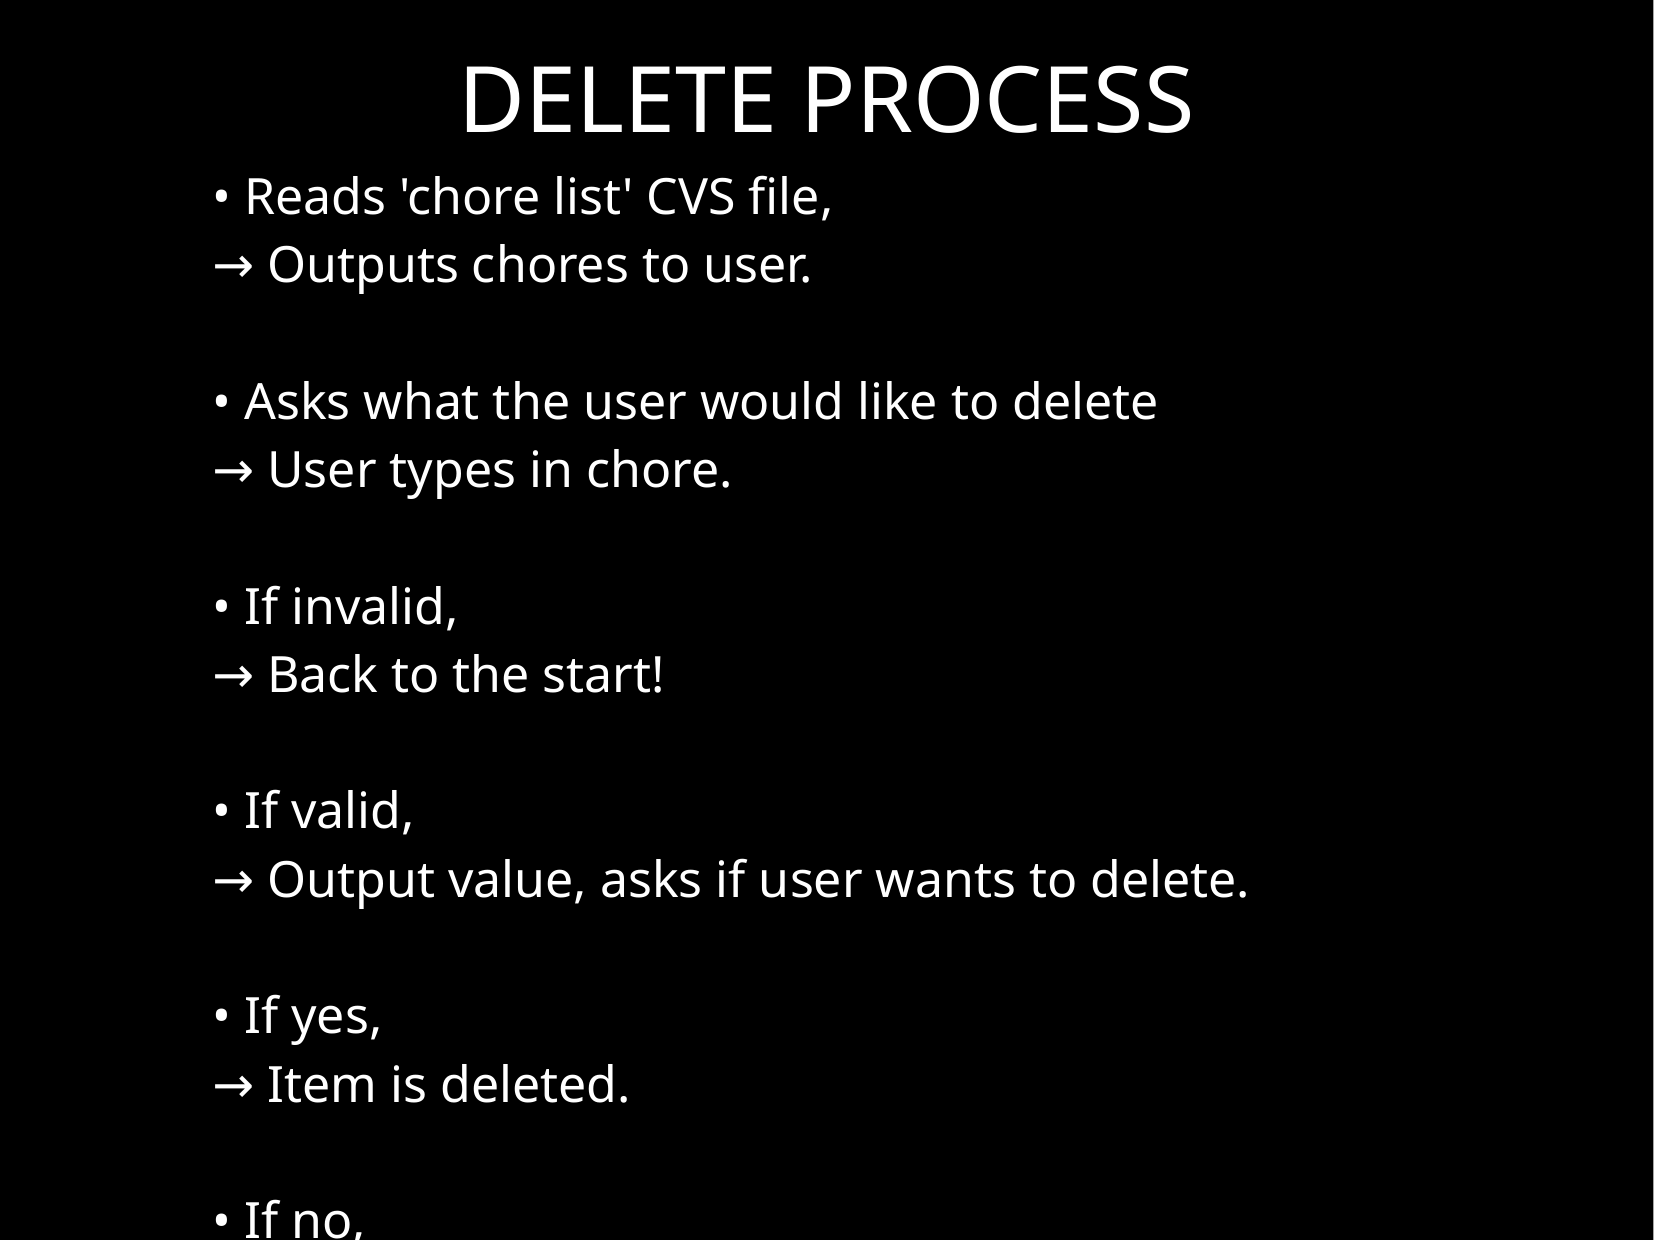

# DELETE PROCESS
• Reads 'chore list' CVS file,
→ Outputs chores to user.
• Asks what the user would like to delete
→ User types in chore.
• If invalid,
→ Back to the start!
• If valid,
→ Output value, asks if user wants to delete.
• If yes,
→ Item is deleted.
• If no,
→ Back go the start!